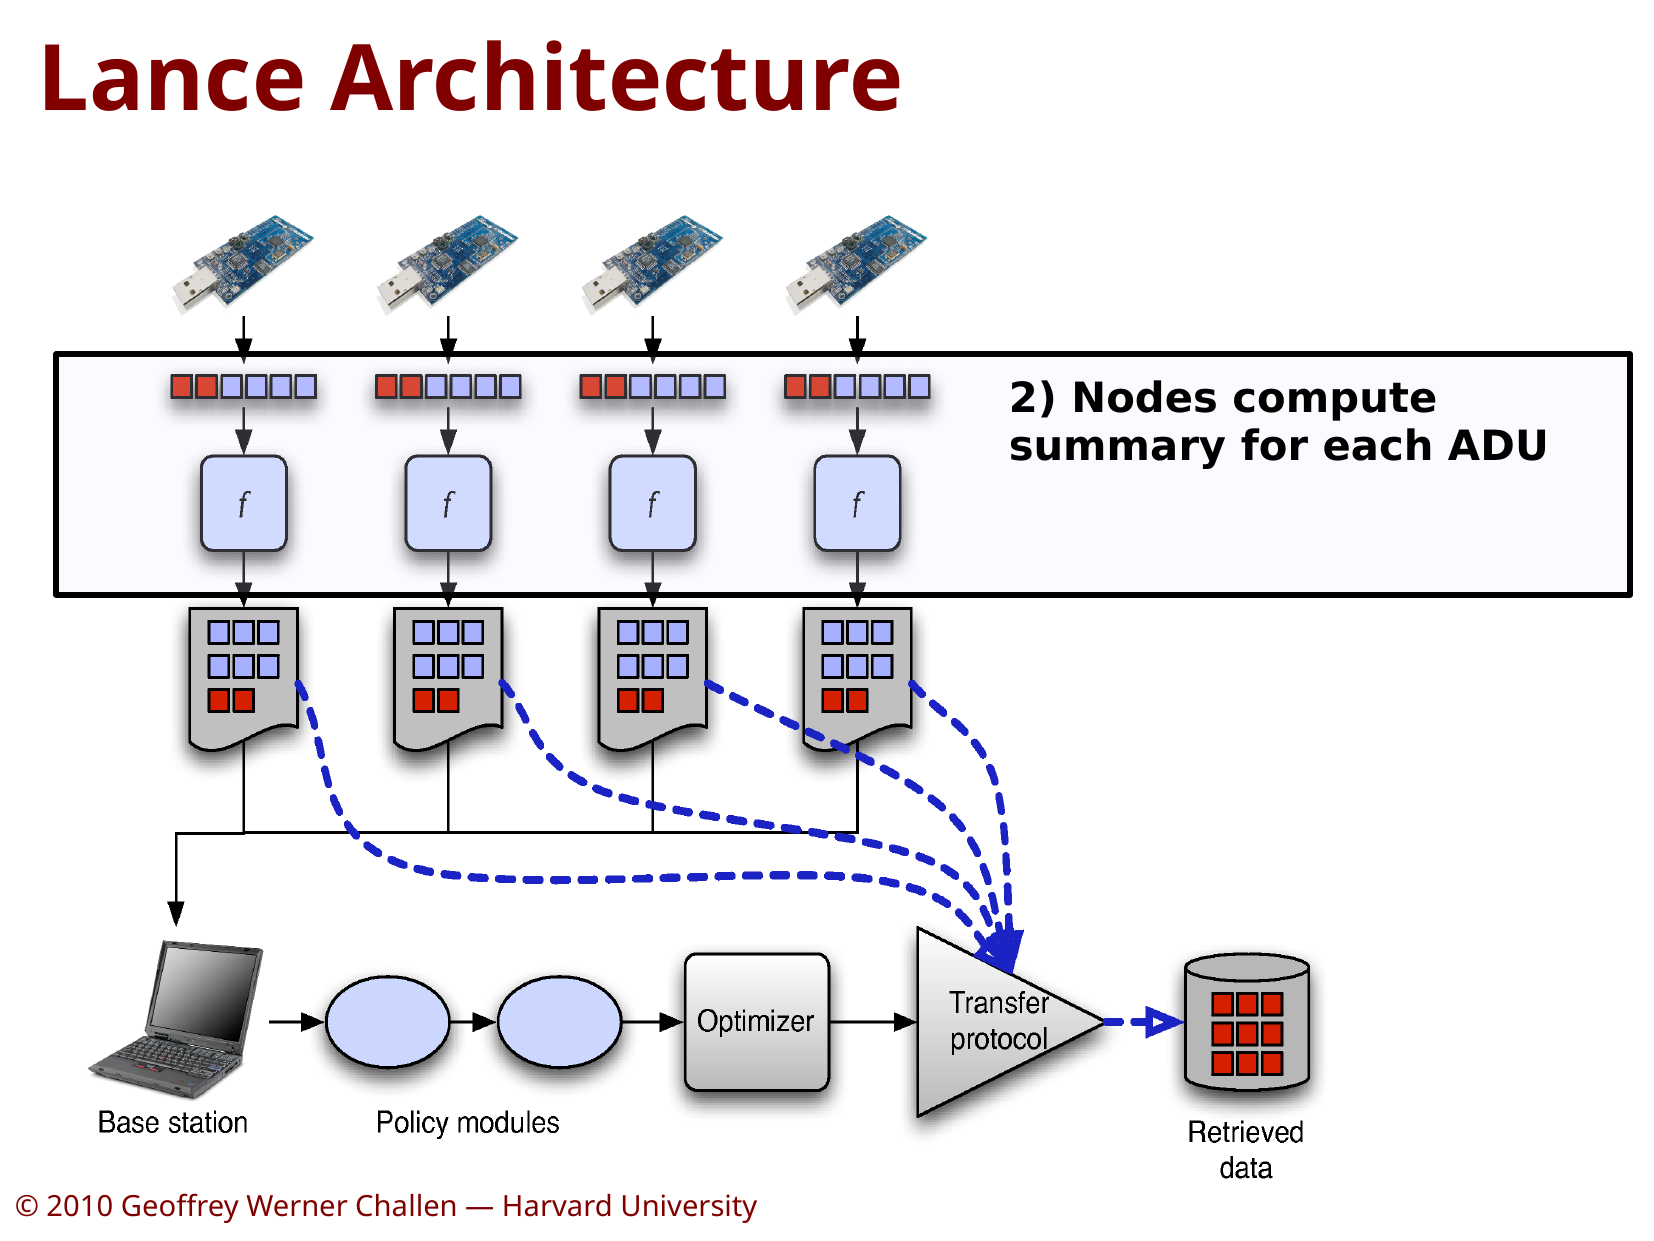

# Lance Architecture
2) Nodes compute summary for each ADU